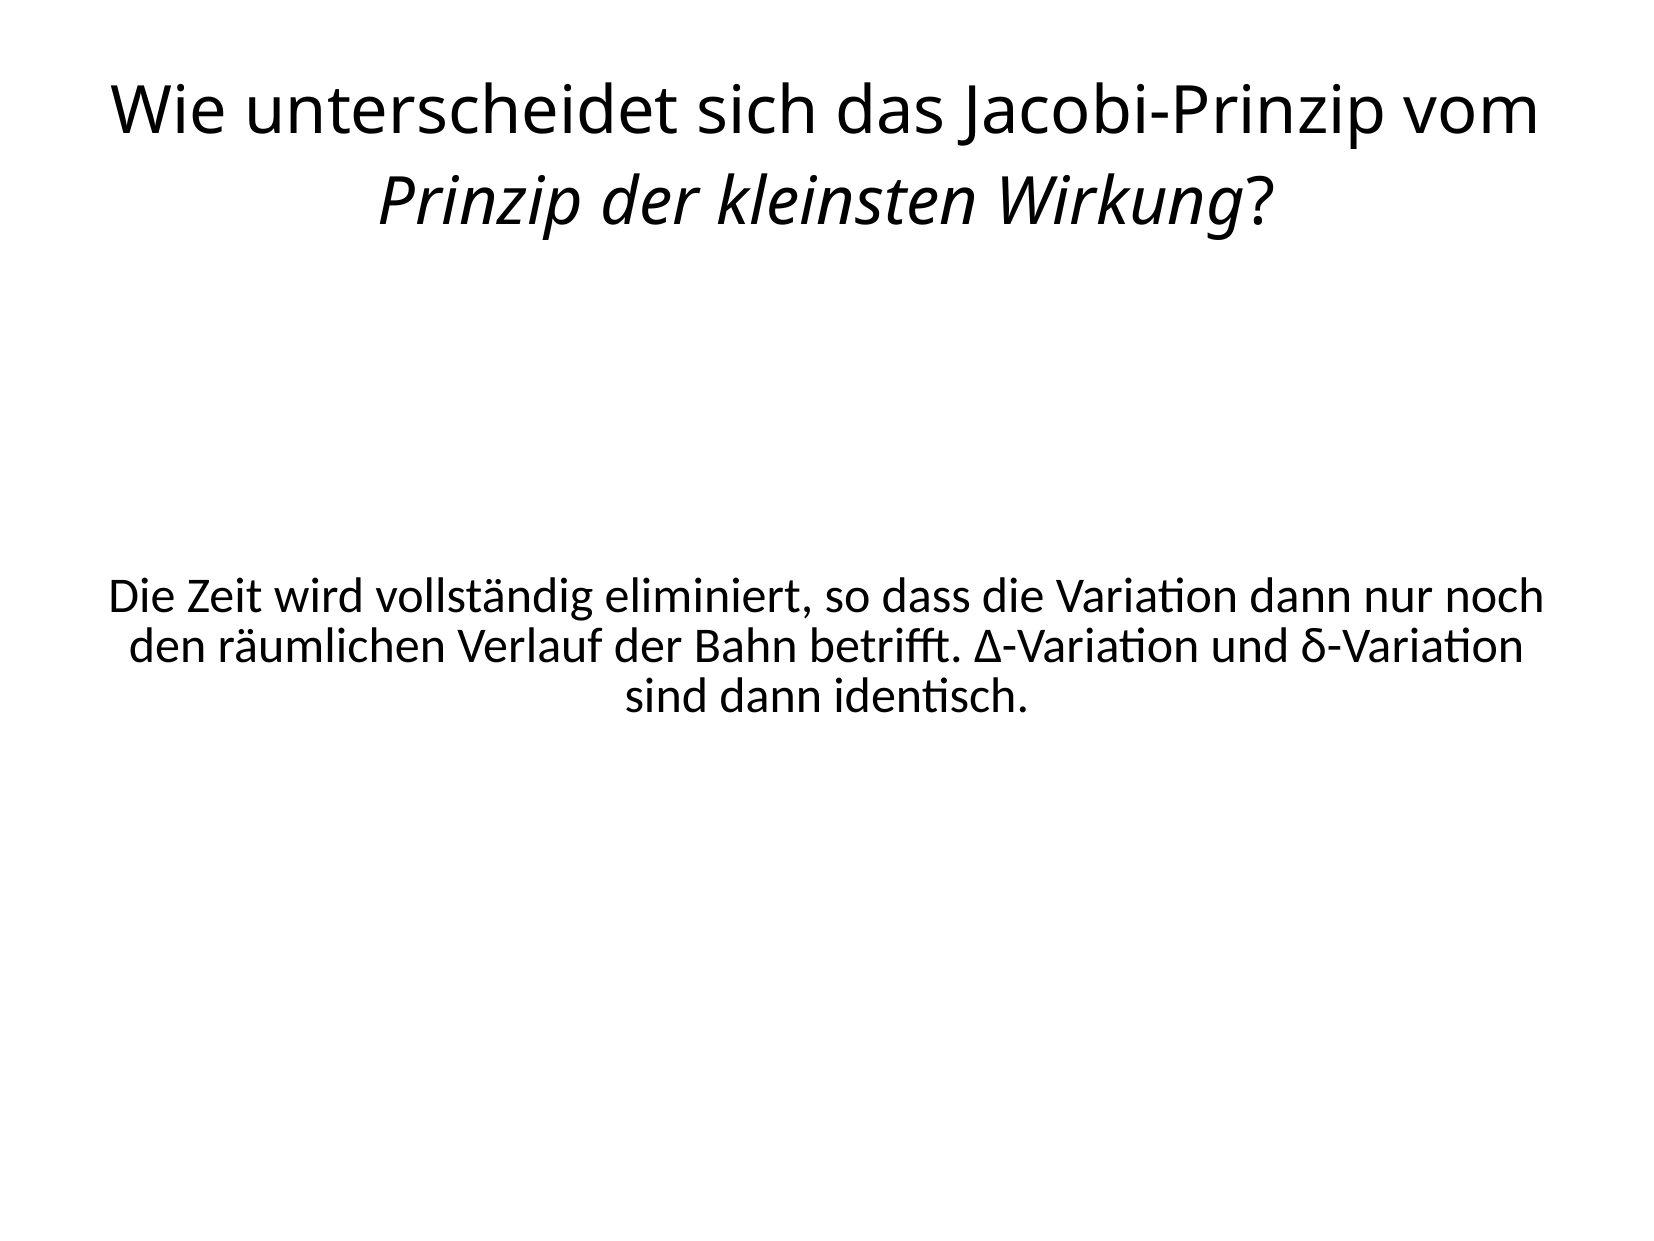

# Wie unterscheidet sich das Jacobi-Prinzip vom Prinzip der kleinsten Wirkung?
Die Zeit wird vollständig eliminiert, so dass die Variation dann nur noch den räumlichen Verlauf der Bahn betrifft. Δ-Variation und δ-Variation sind dann identisch.